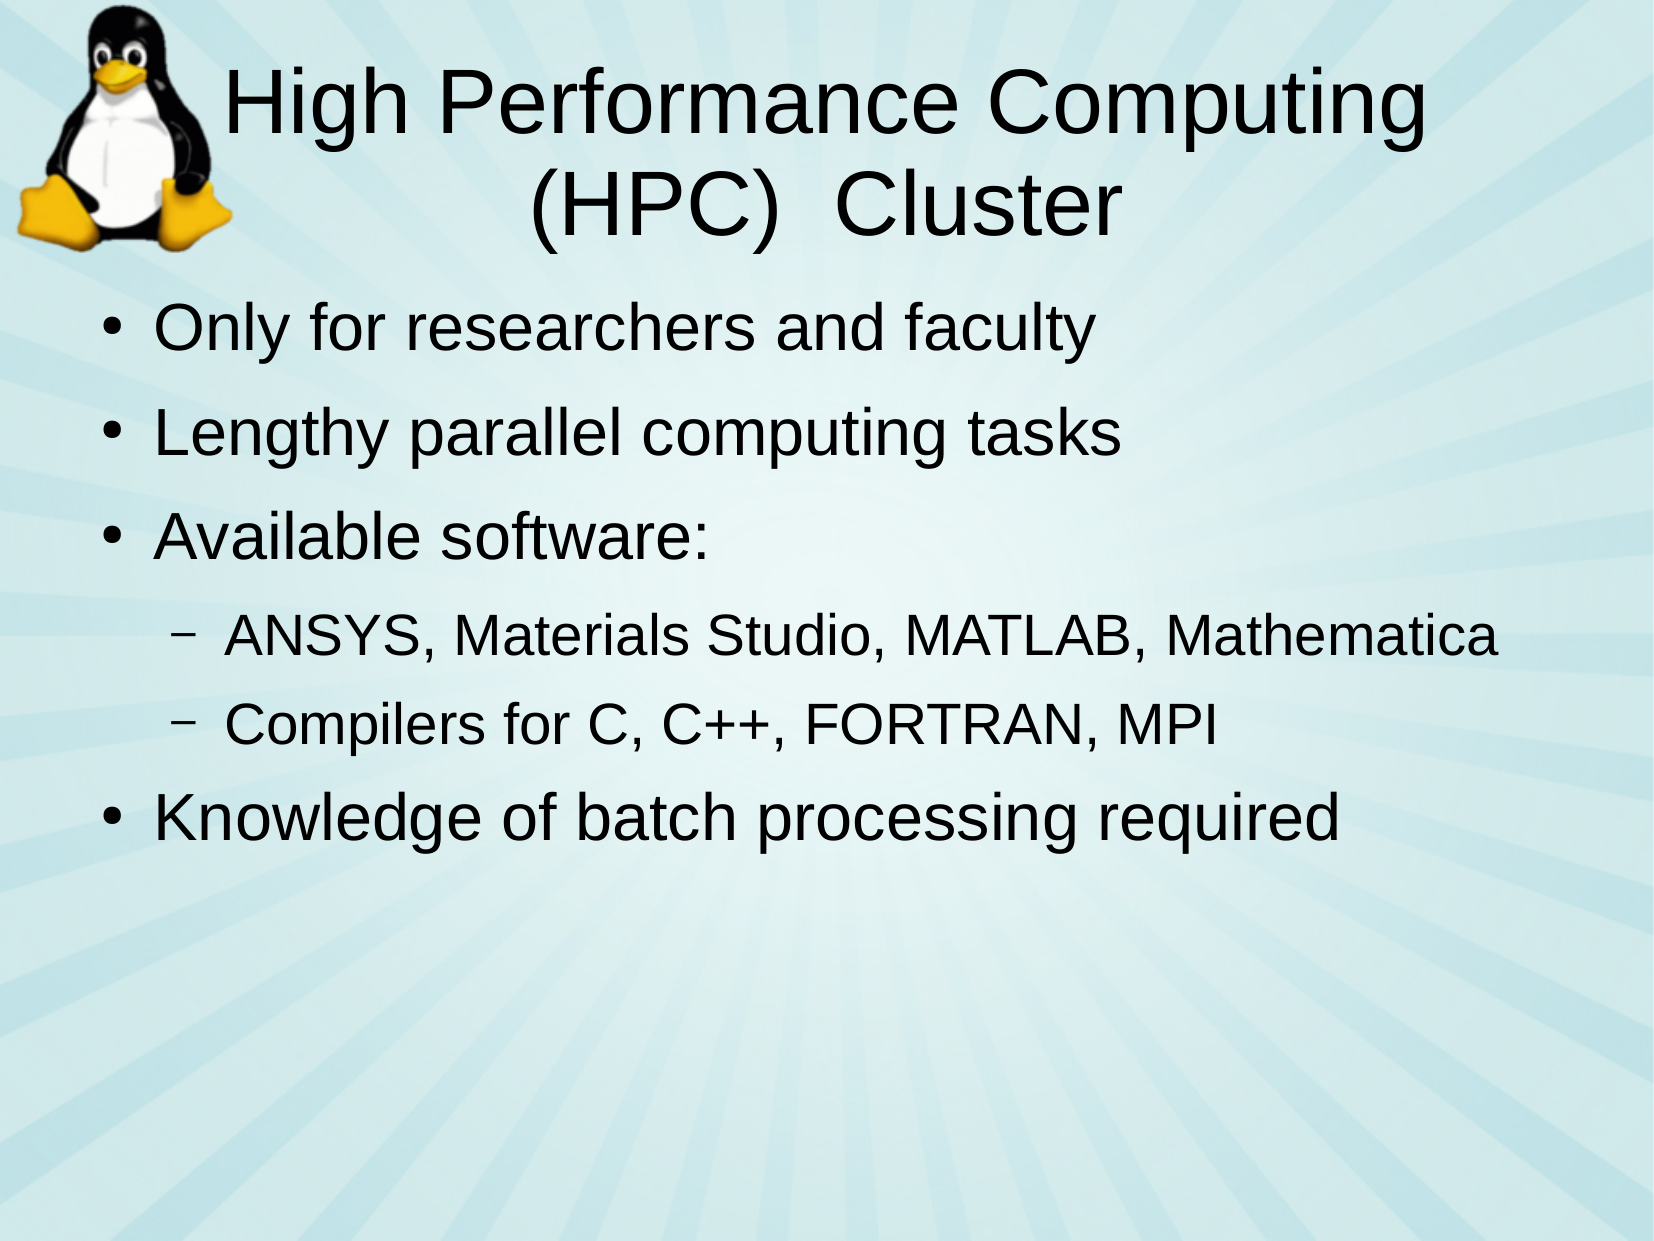

# High Performance Computing (HPC) Cluster
Only for researchers and faculty
Lengthy parallel computing tasks
Available software:
ANSYS, Materials Studio, MATLAB, Mathematica
Compilers for C, C++, FORTRAN, MPI
Knowledge of batch processing required